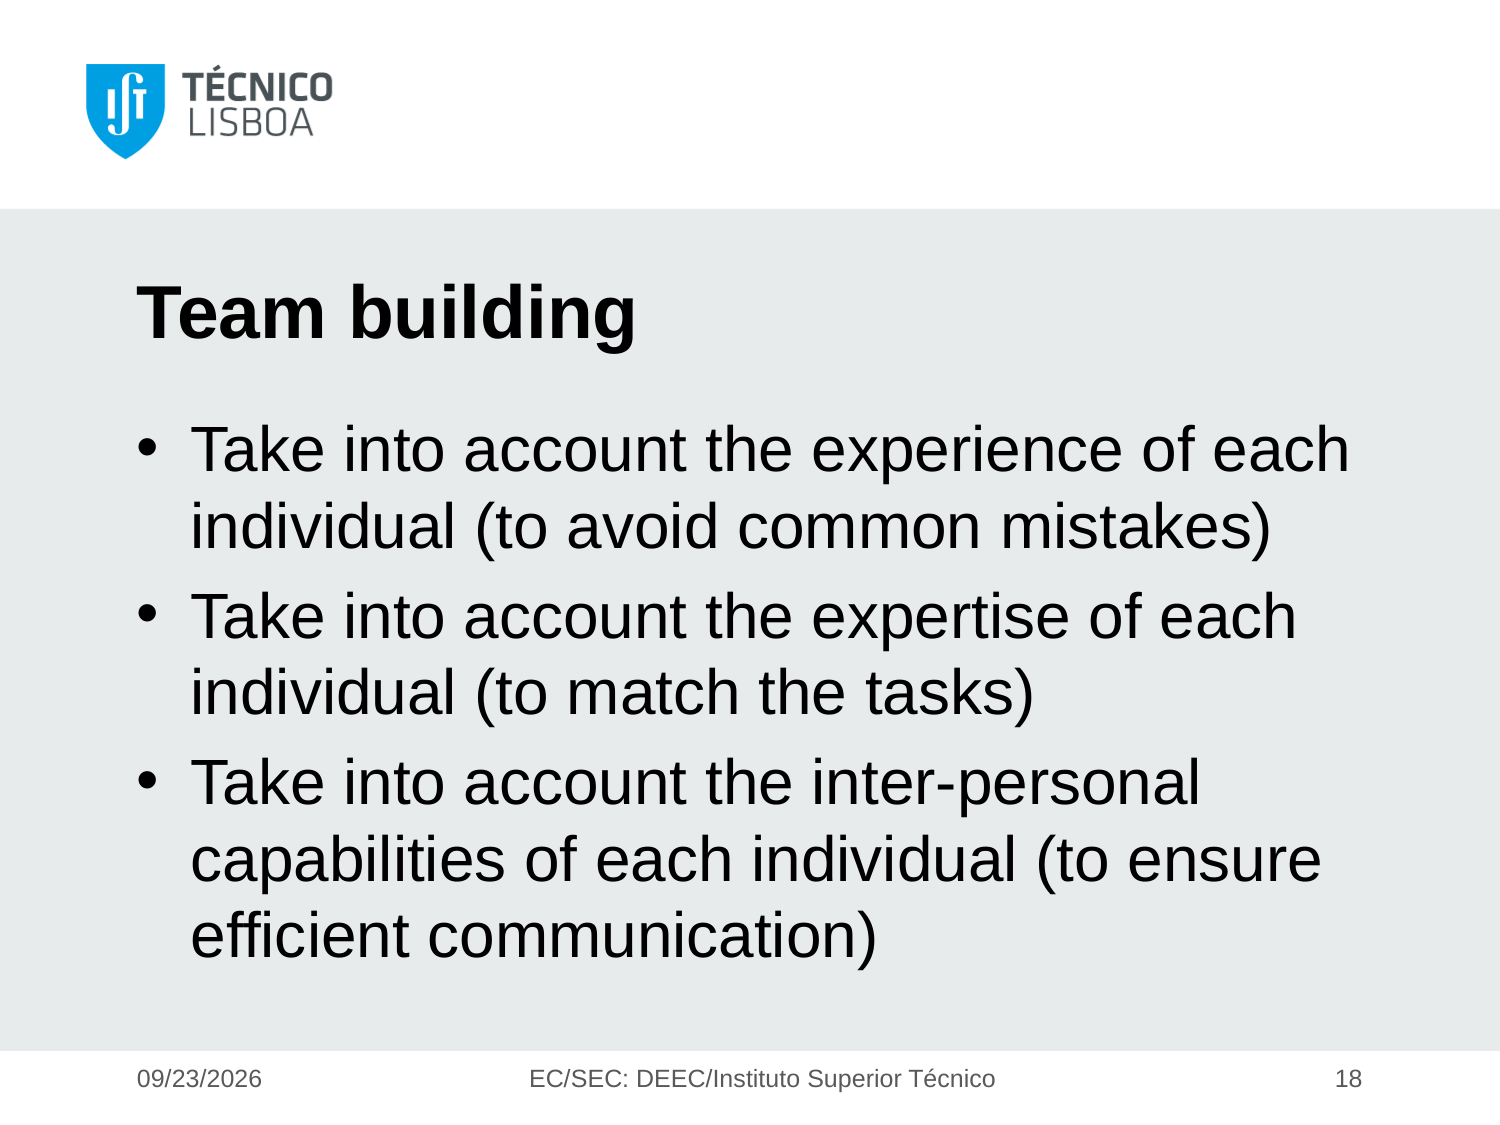

# Team building
Take into account the experience of each individual (to avoid common mistakes)
Take into account the expertise of each individual (to match the tasks)
Take into account the inter-personal capabilities of each individual (to ensure efficient communication)
EC/SEC: DEEC/Instituto Superior Técnico